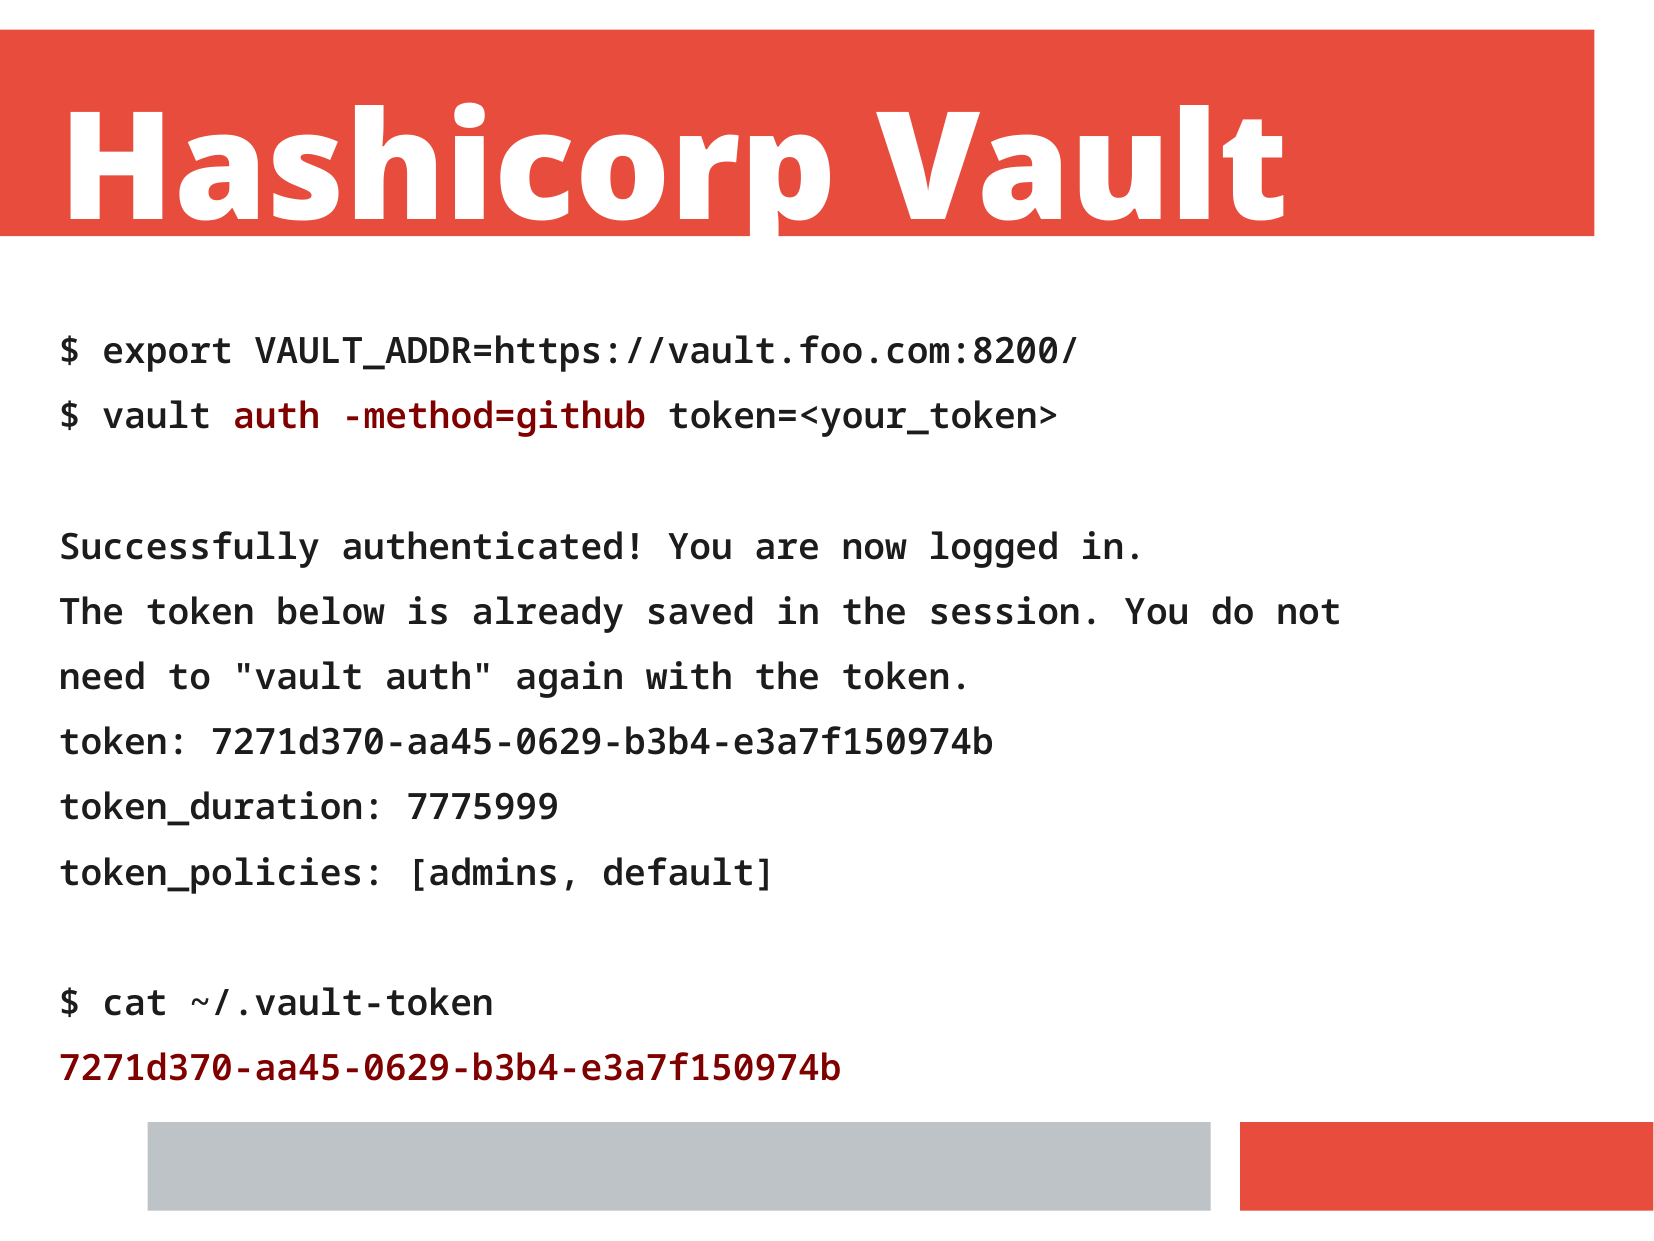

# Hashicorp Vault
$ export VAULT_ADDR=https://vault.foo.com:8200/
$ vault auth -method=github token=<your_token>
Successfully authenticated! You are now logged in.
The token below is already saved in the session. You do not
need to "vault auth" again with the token.
token: 7271d370-aa45-0629-b3b4-e3a7f150974b
token_duration: 7775999
token_policies: [admins, default]
$ cat ~/.vault-token
7271d370-aa45-0629-b3b4-e3a7f150974b